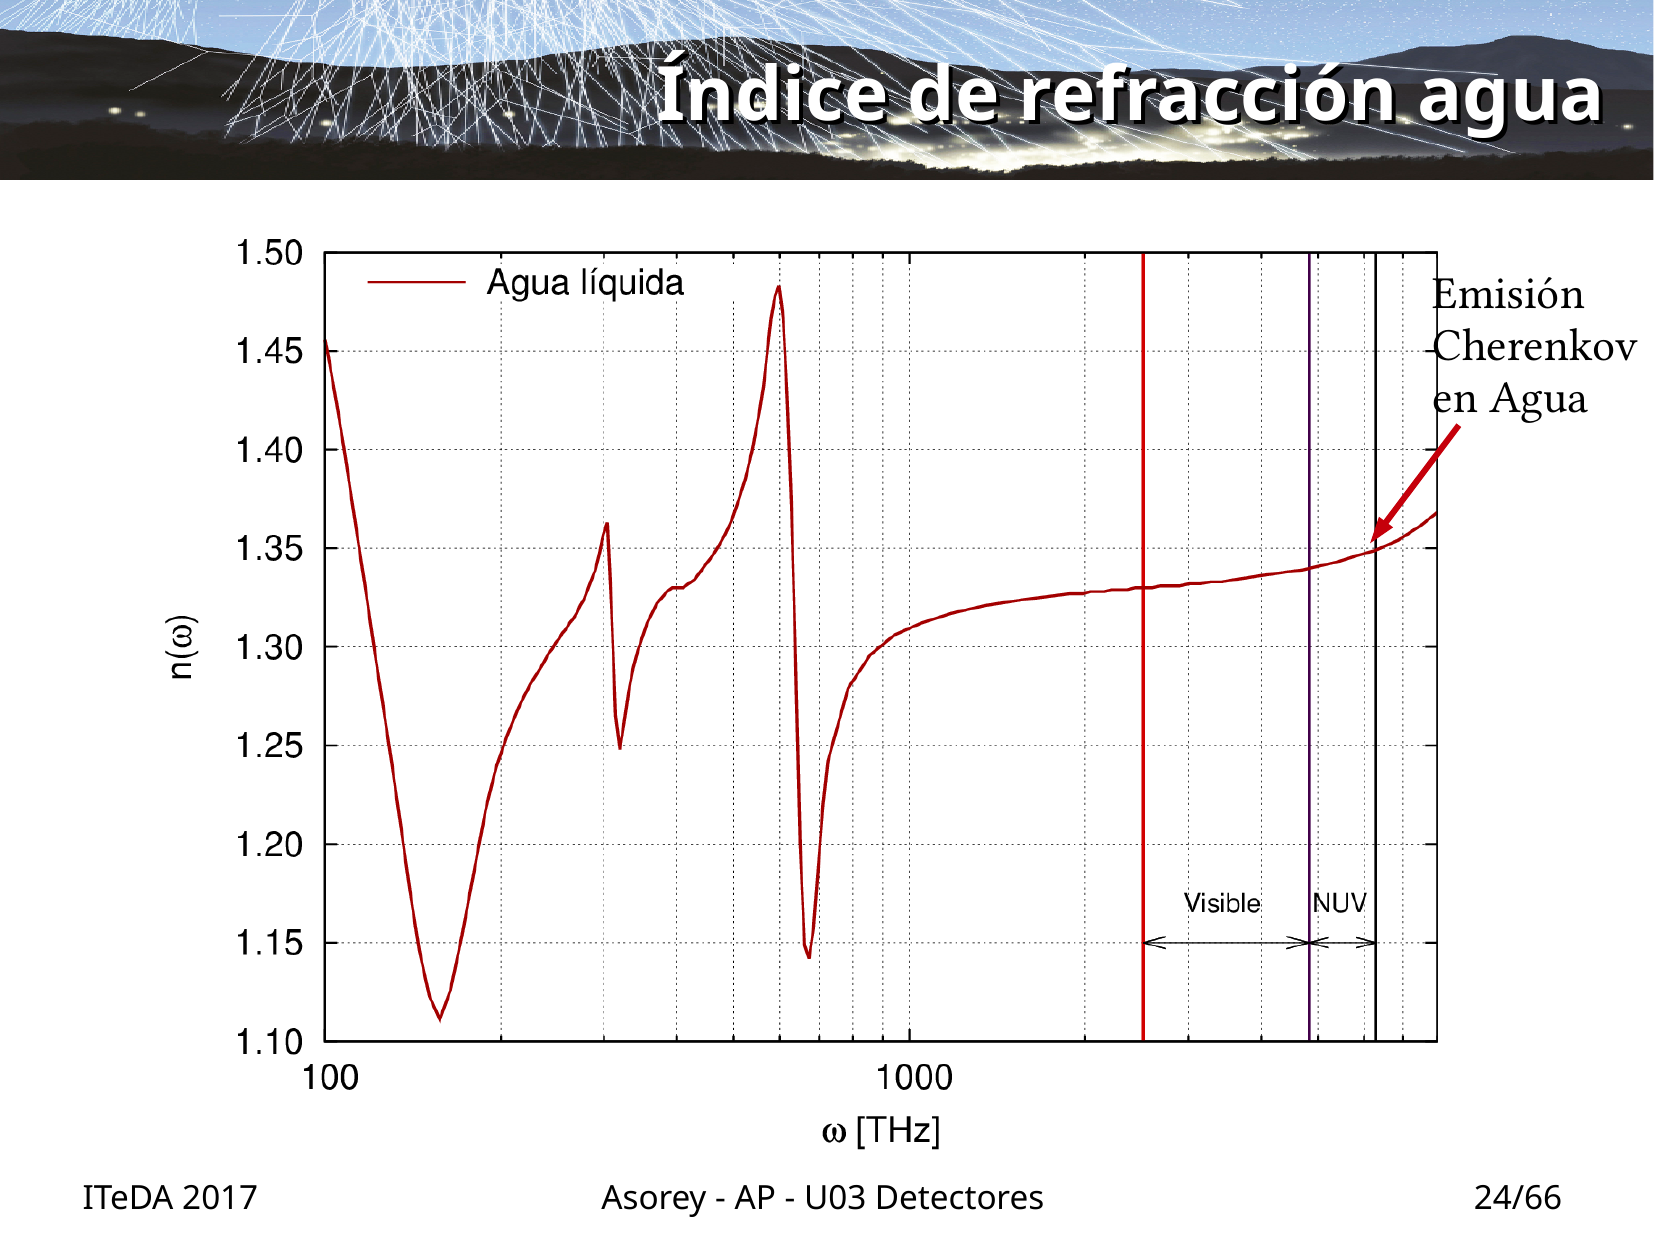

# Índice de refracción agua
Emisión
Cherenkov
en Agua
ITeDA 2017
Asorey - AP - U03 Detectores
24